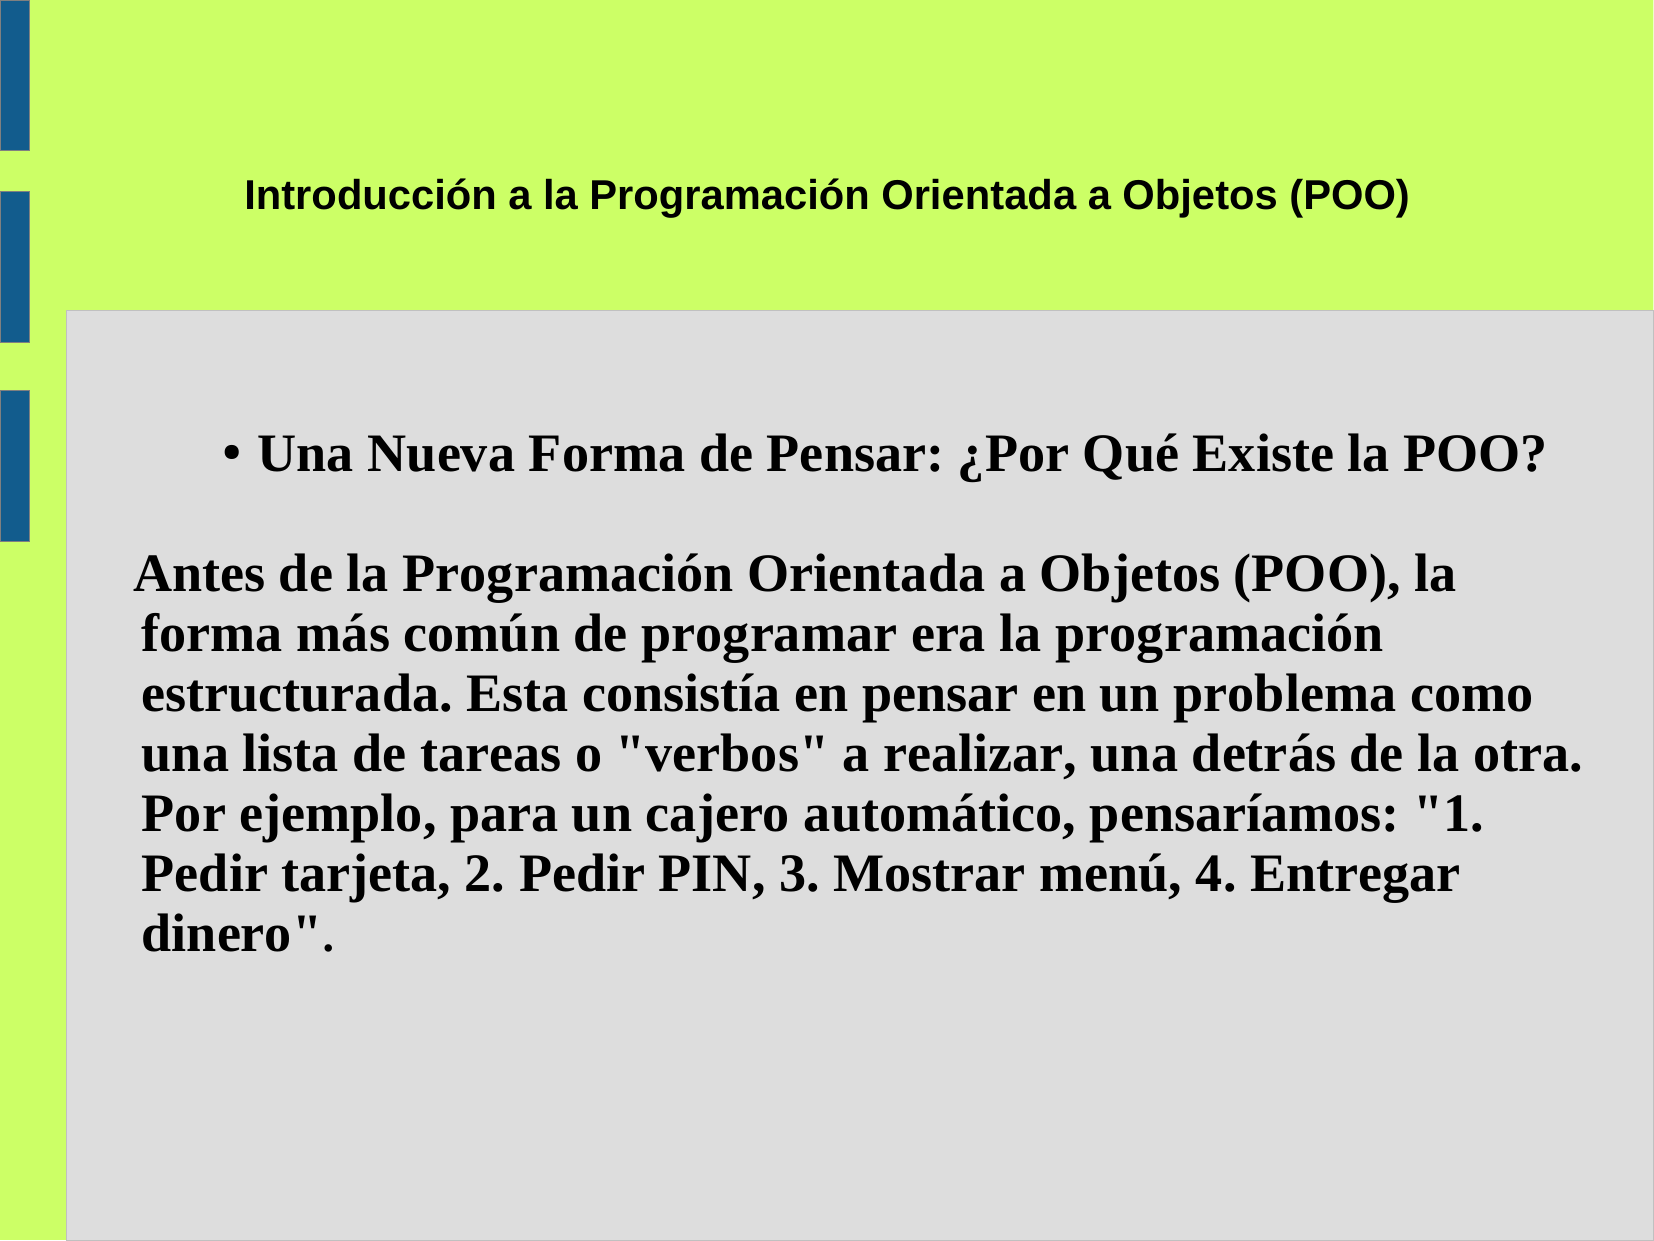

# Introducción a la Programación Orientada a Objetos (POO)
Una Nueva Forma de Pensar: ¿Por Qué Existe la POO?
 Antes de la Programación Orientada a Objetos (POO), la forma más común de programar era la programación estructurada. Esta consistía en pensar en un problema como una lista de tareas o "verbos" a realizar, una detrás de la otra. Por ejemplo, para un cajero automático, pensaríamos: "1. Pedir tarjeta, 2. Pedir PIN, 3. Mostrar menú, 4. Entregar dinero".